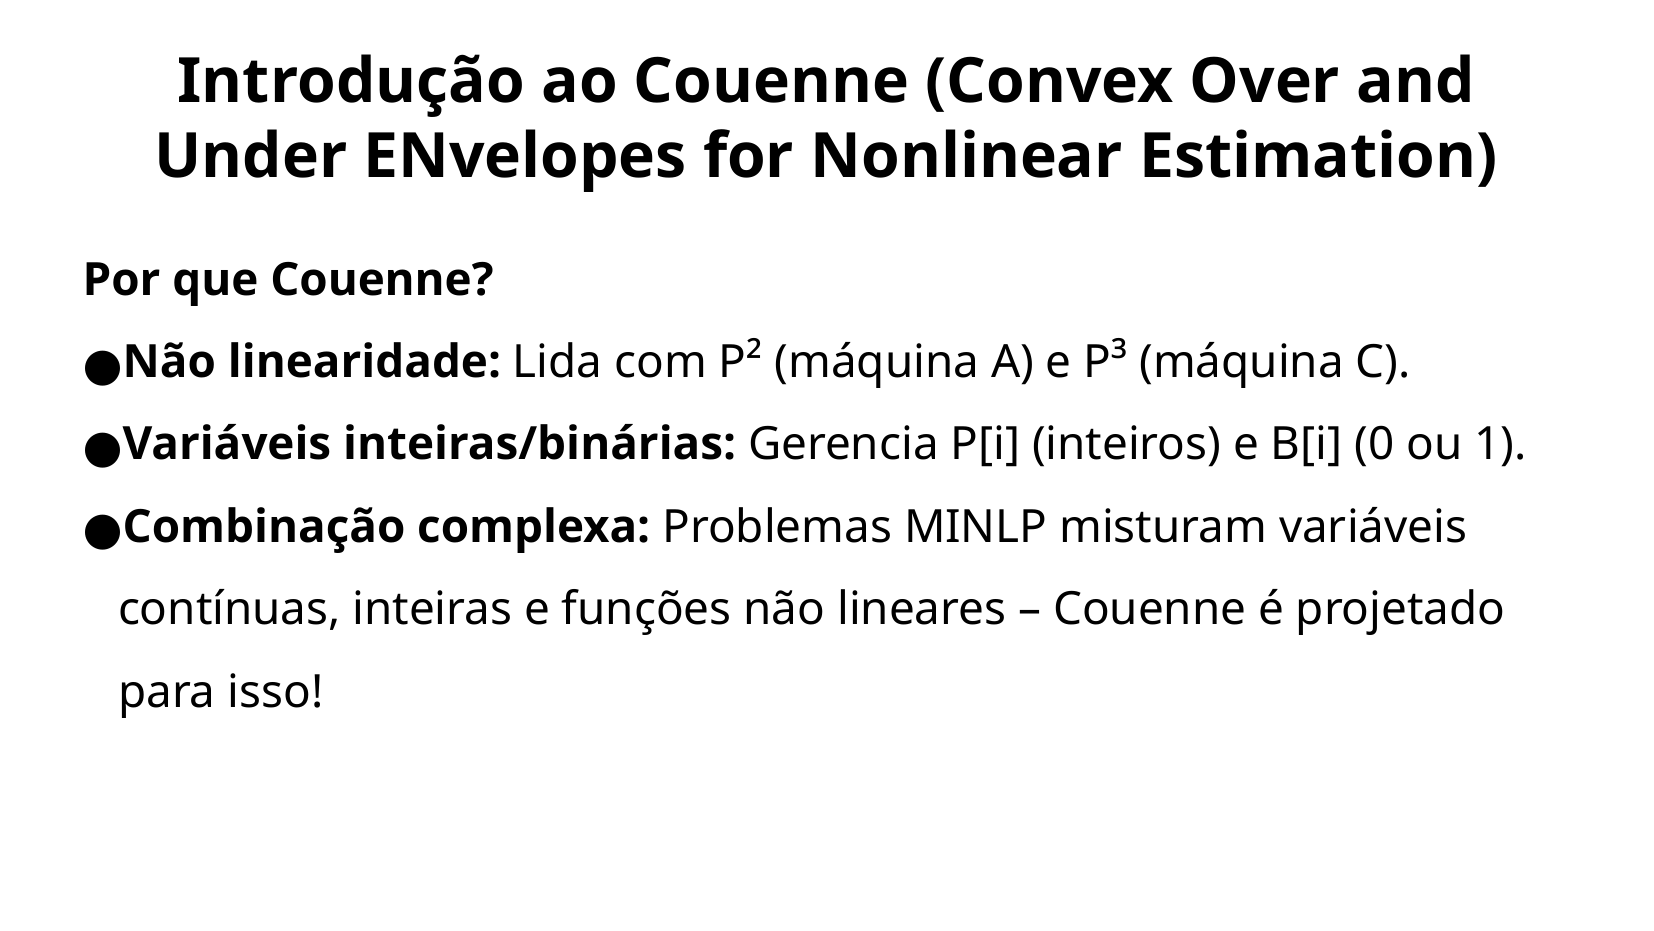

Introdução ao Couenne (Convex Over and Under ENvelopes for Nonlinear Estimation)
Por que Couenne?
Não linearidade: Lida com P² (máquina A) e P³ (máquina C).
Variáveis inteiras/binárias: Gerencia P[i] (inteiros) e B[i] (0 ou 1).
Combinação complexa: Problemas MINLP misturam variáveis contínuas, inteiras e funções não lineares – Couenne é projetado para isso!